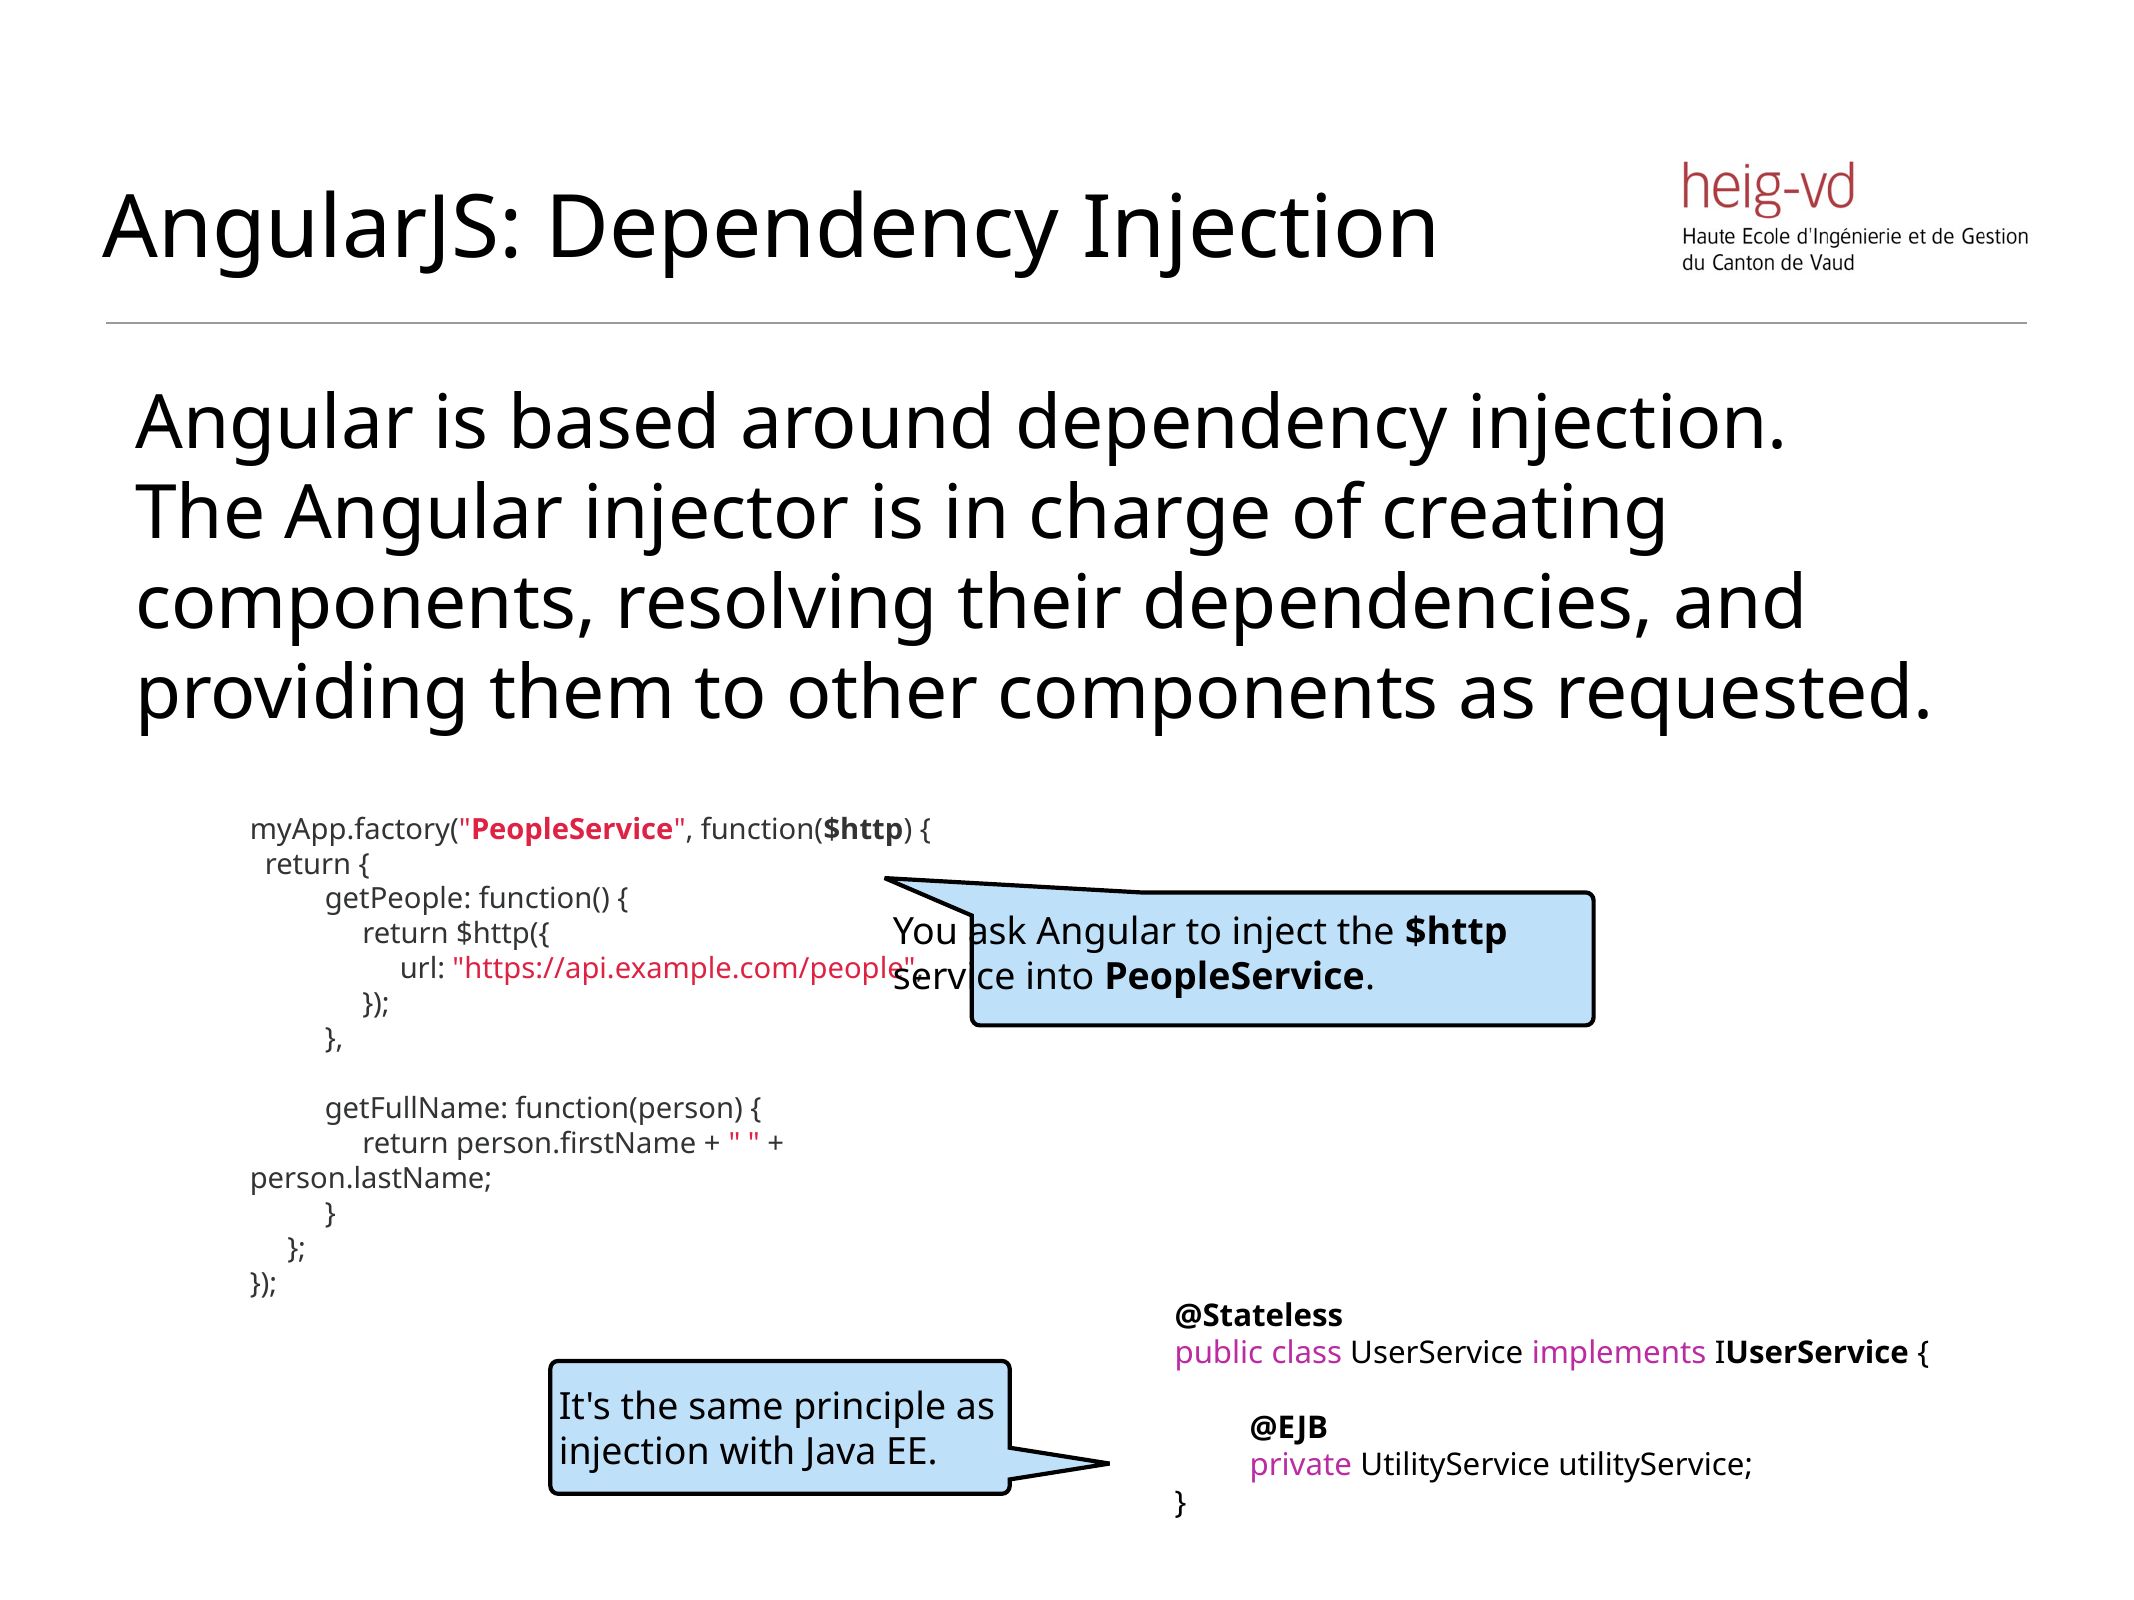

# AngularJS: Dependency Injection
Angular is based around dependency injection.
The Angular injector is in charge of creating components, resolving their dependencies, and providing them to other components as requested.
myApp.factory("PeopleService", function($http) {
 return {
getPeople: function() {
return $http({
url: "https://api.example.com/people",
});
},
getFullName: function(person) {
return person.firstName + " " + person.lastName;
}
};
});
You ask Angular to inject the $http service into PeopleService.
@Stateless
public class UserService implements IUserService {
	@EJB
	private UtilityService utilityService;
}
It's the same principle as injection with Java EE.